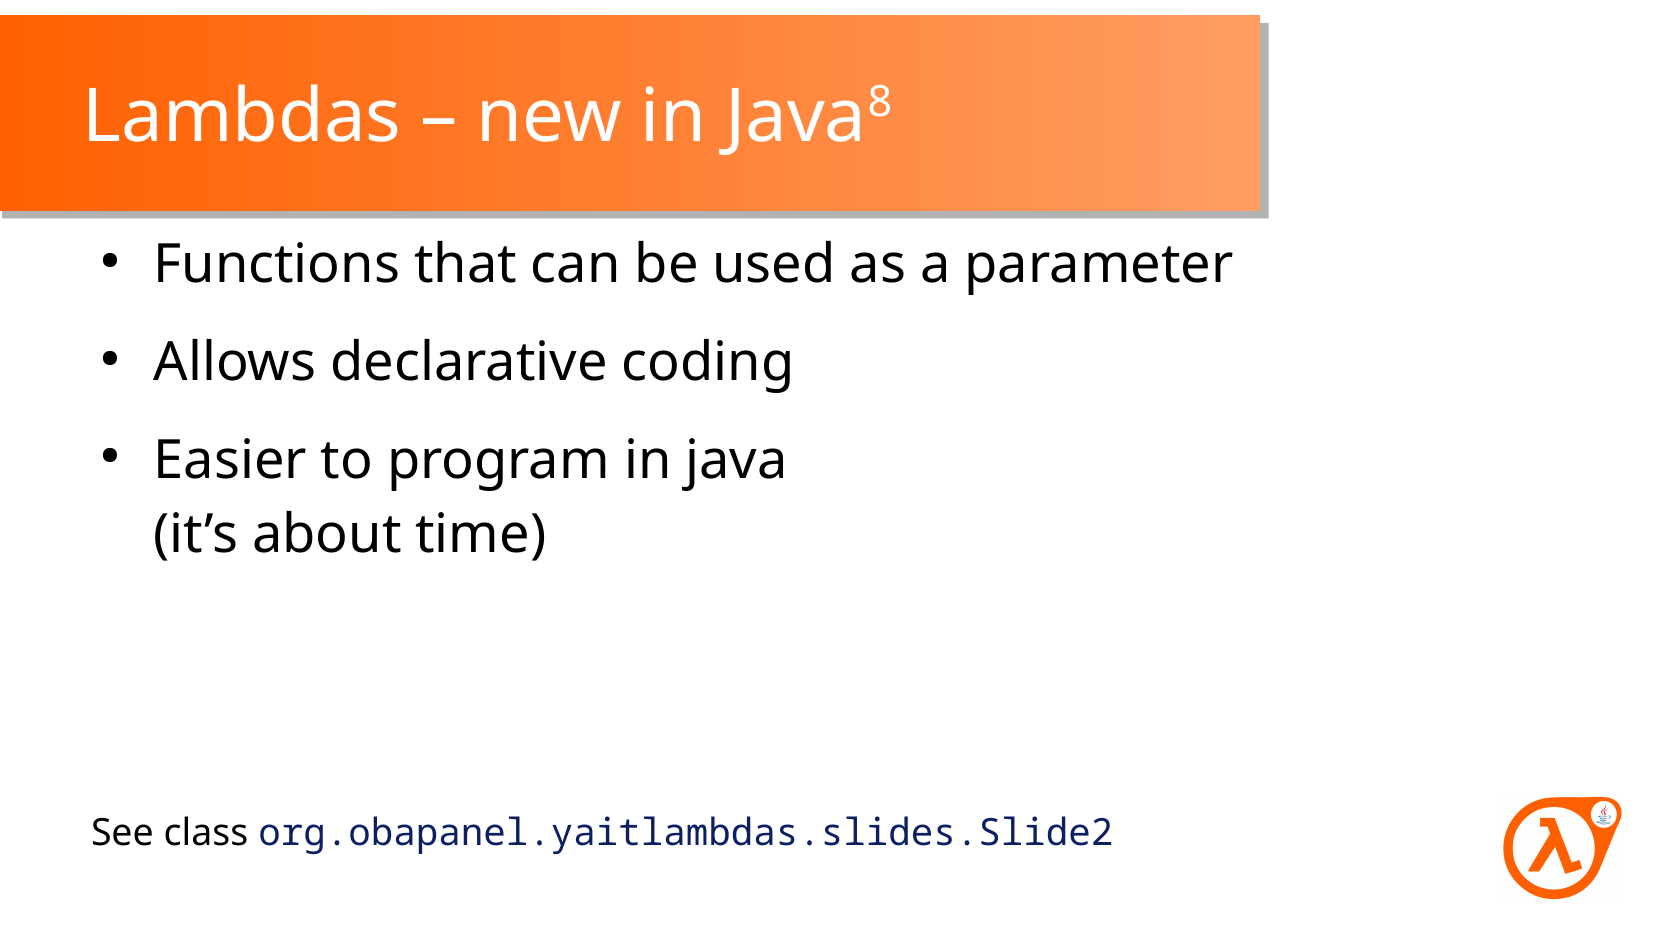

# Lambdas – new in Java8
Functions that can be used as a parameter
Allows declarative coding
Easier to program in java
(it’s about time)
See class org.obapanel.yaitlambdas.slides.Slide2